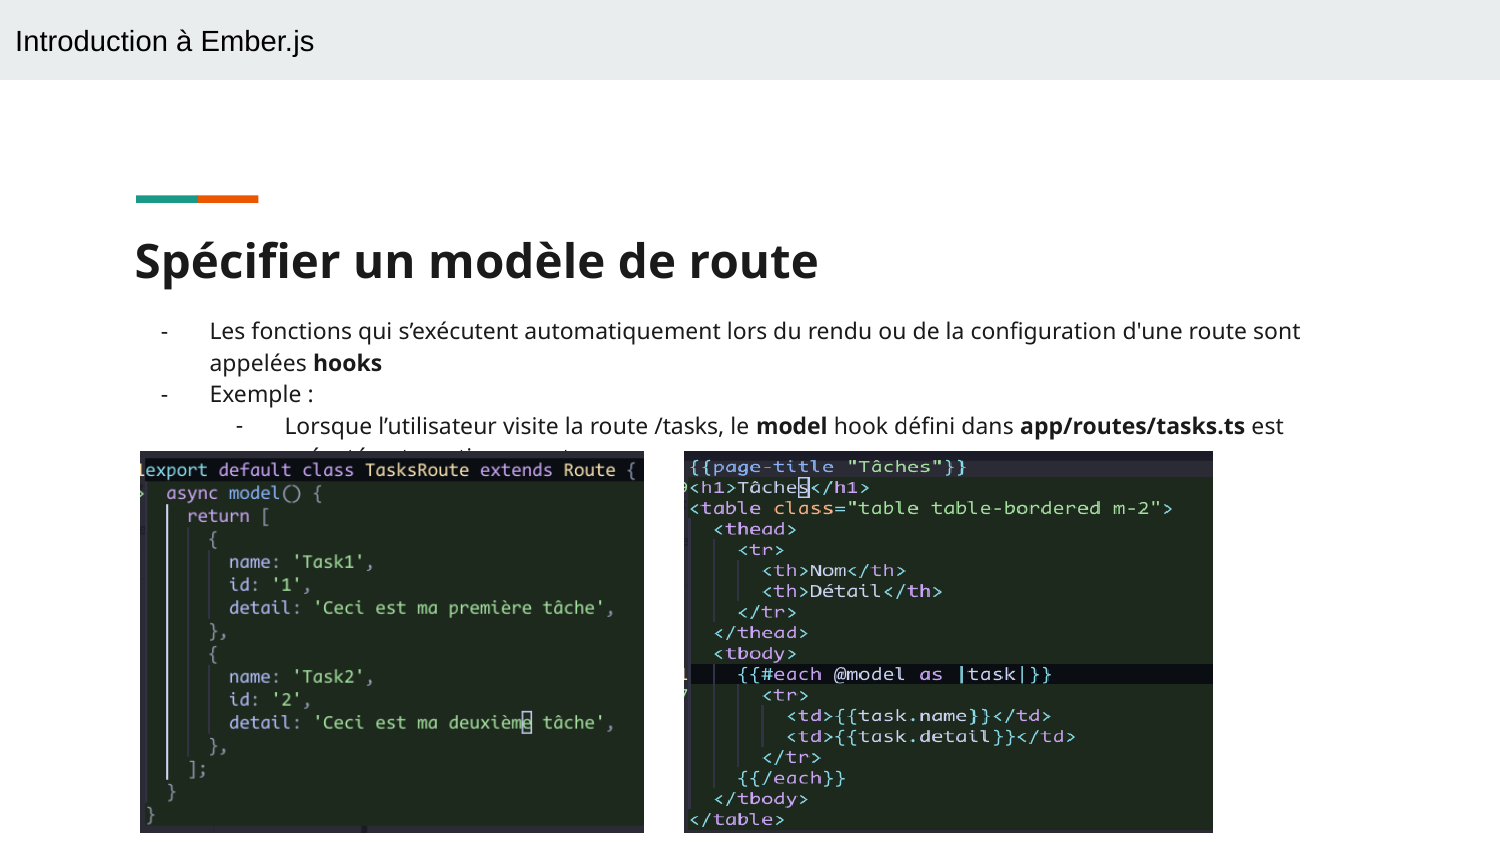

# Spécifier un modèle de route
Les fonctions qui s’exécutent automatiquement lors du rendu ou de la configuration d'une route sont appelées hooks
Exemple :
Lorsque l’utilisateur visite la route /tasks, le model hook défini dans app/routes/tasks.ts est exécuté automatiquement: